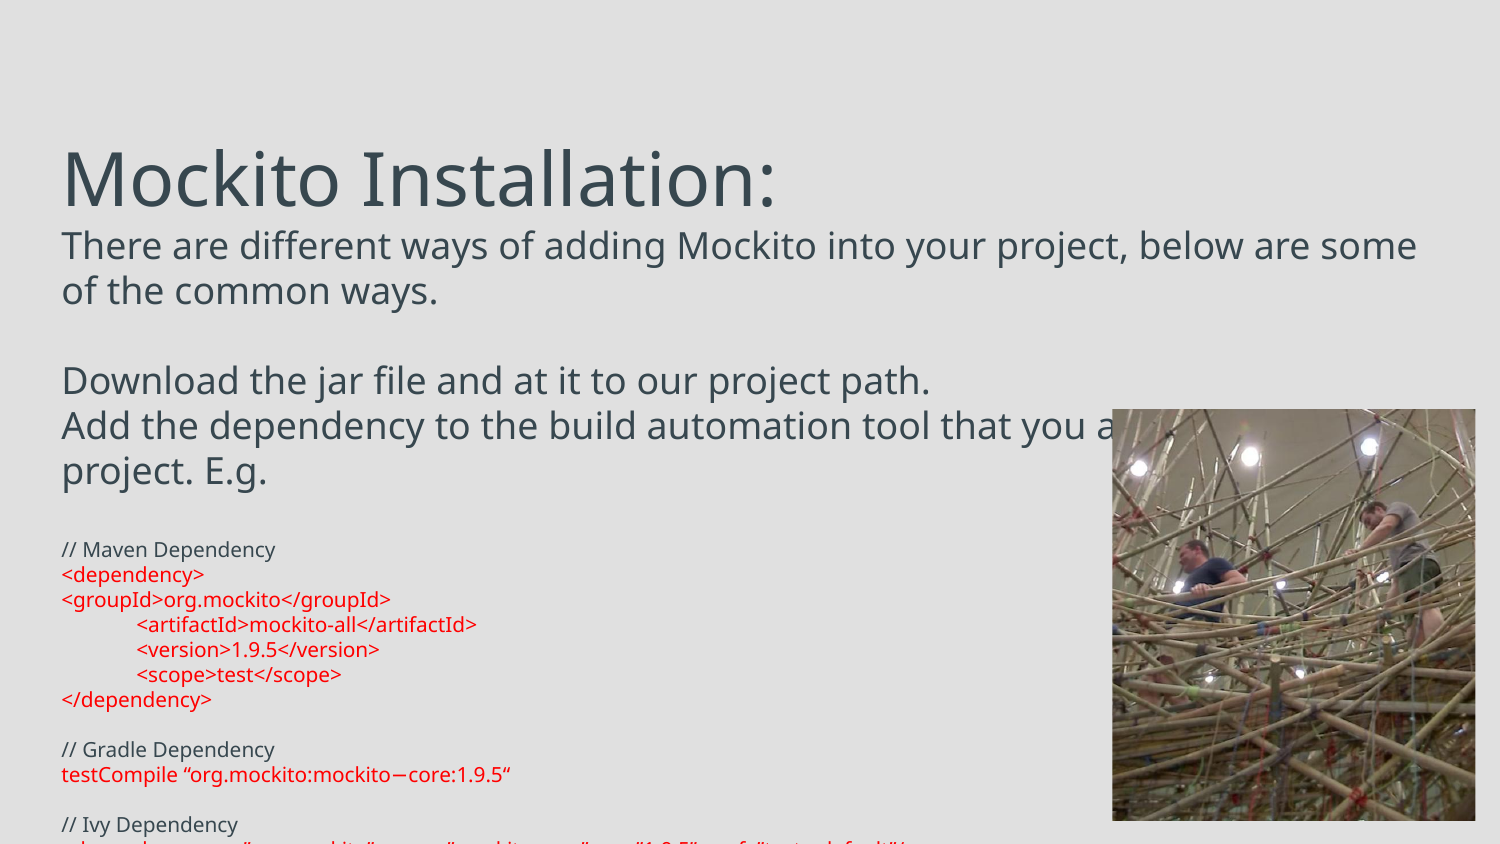

# Mockito Installation: There are different ways of adding Mockito into your project, below are some of the common ways. Download the jar file and at it to our project path. Add the dependency to the build automation tool that you are using in your project. E.g. // Maven Dependency <dependency> <groupId>org.mockito</groupId> <artifactId>mockito-all</artifactId> <version>1.9.5</version> <scope>test</scope> </dependency> // Gradle Dependency testCompile “org.mockito:mockito−core:1.9.5“ // Ivy Dependency <dependency org=”org.mockito” name=”mockito-core” rev=”1.9.5” conf=”test->default”/>